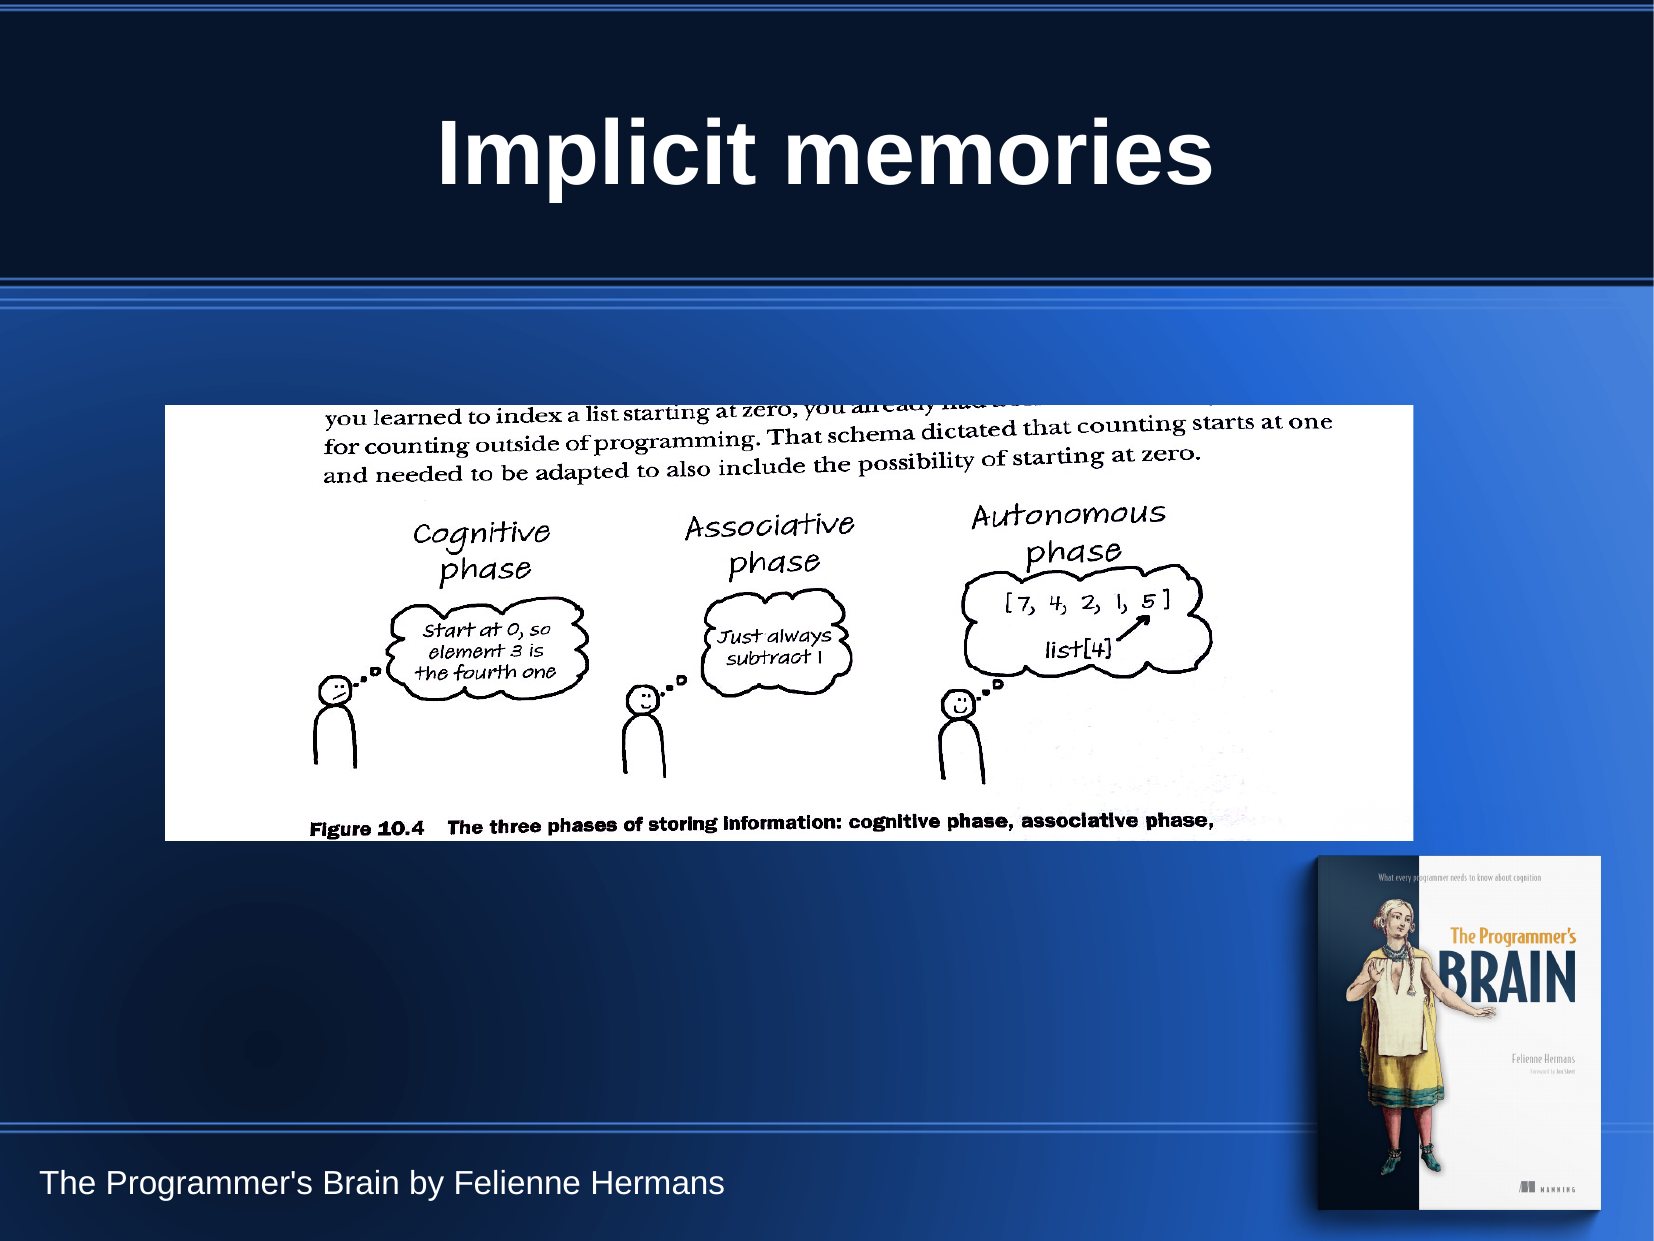

# Implicit memories
The Programmer's Brain by Felienne Hermans